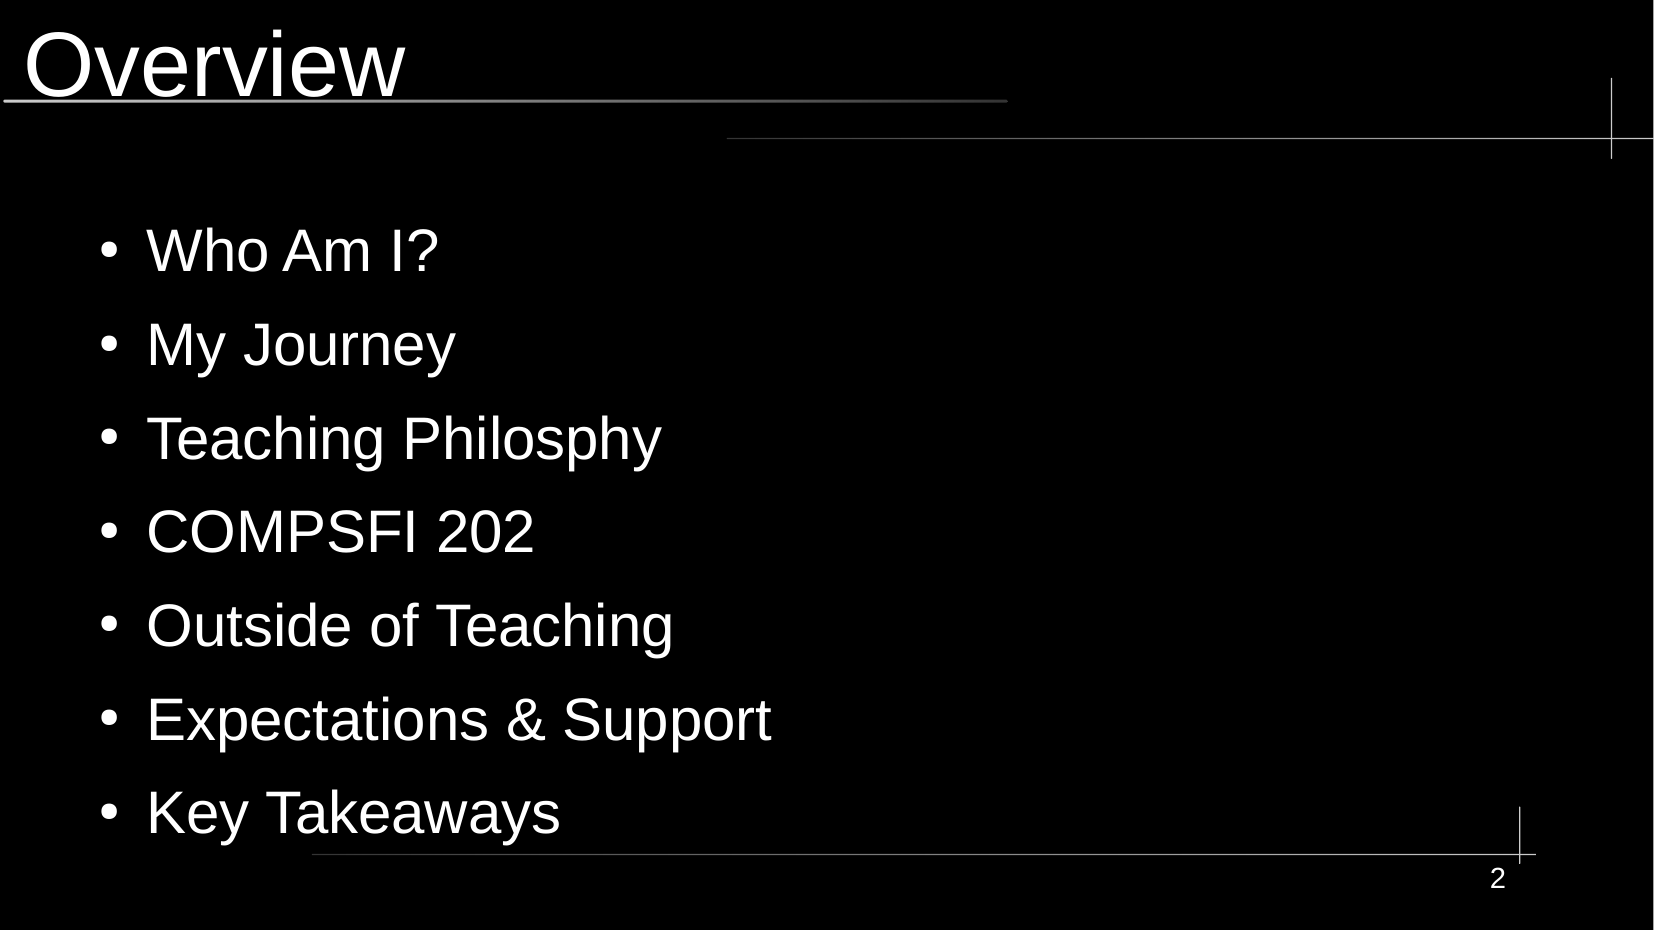

# Overview
Who Am I?
My Journey
Teaching Philosphy
COMPSFI 202
Outside of Teaching
Expectations & Support
Key Takeaways
2